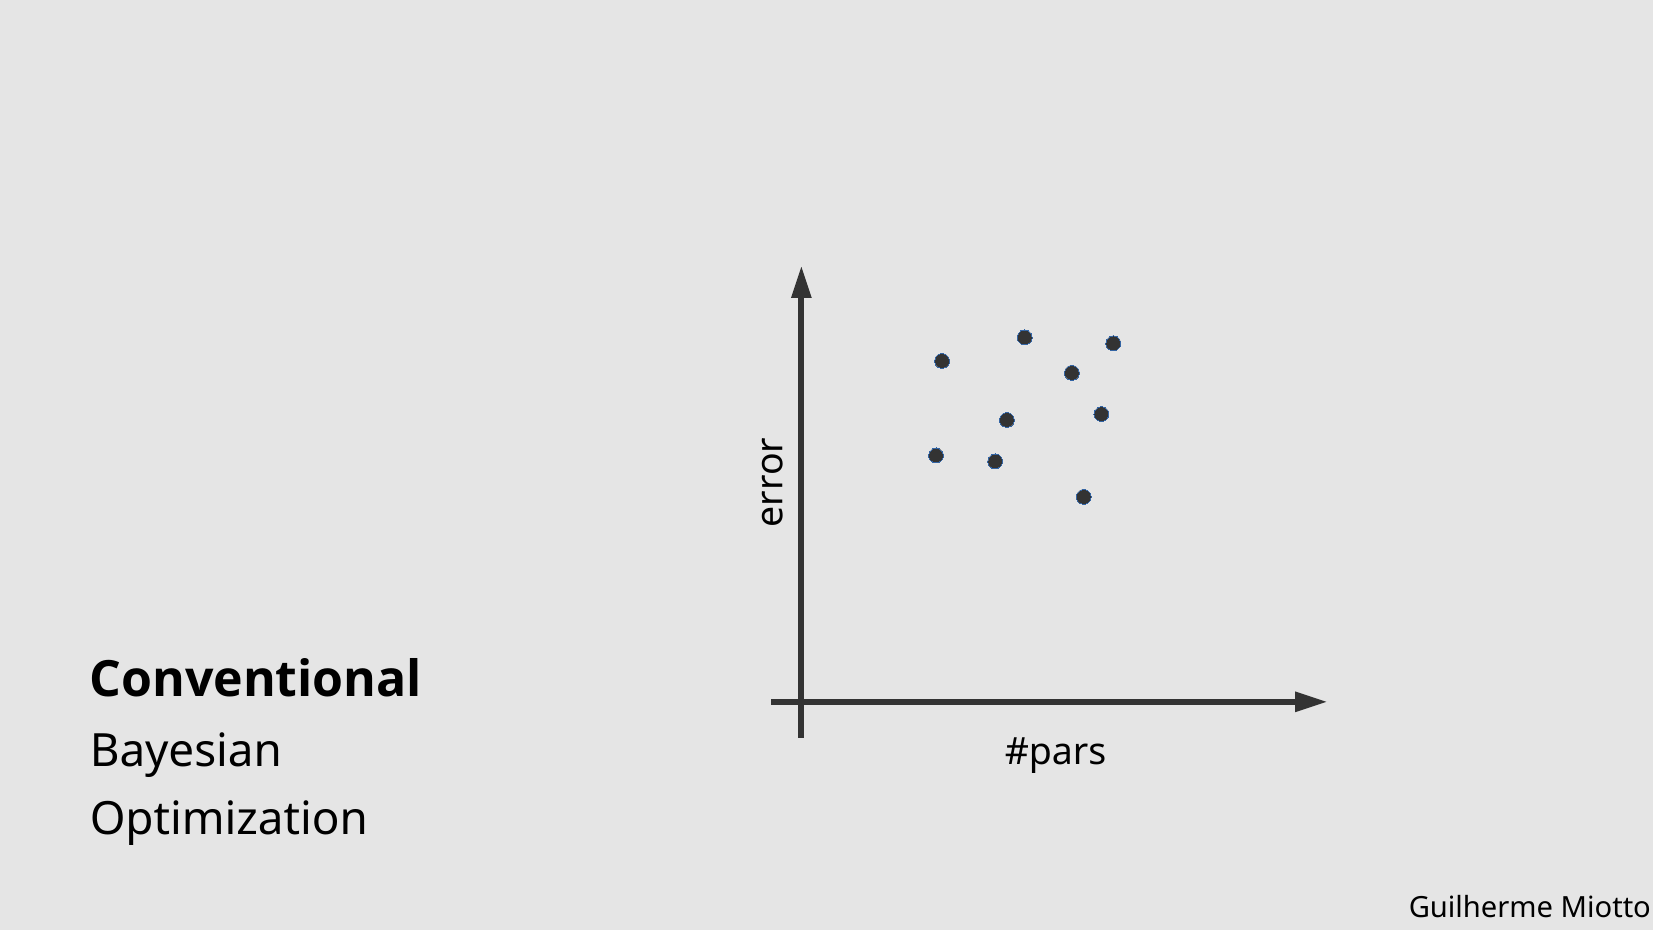

error
Conventional
Bayesian
Optimization
#pars
Guilherme Miotto